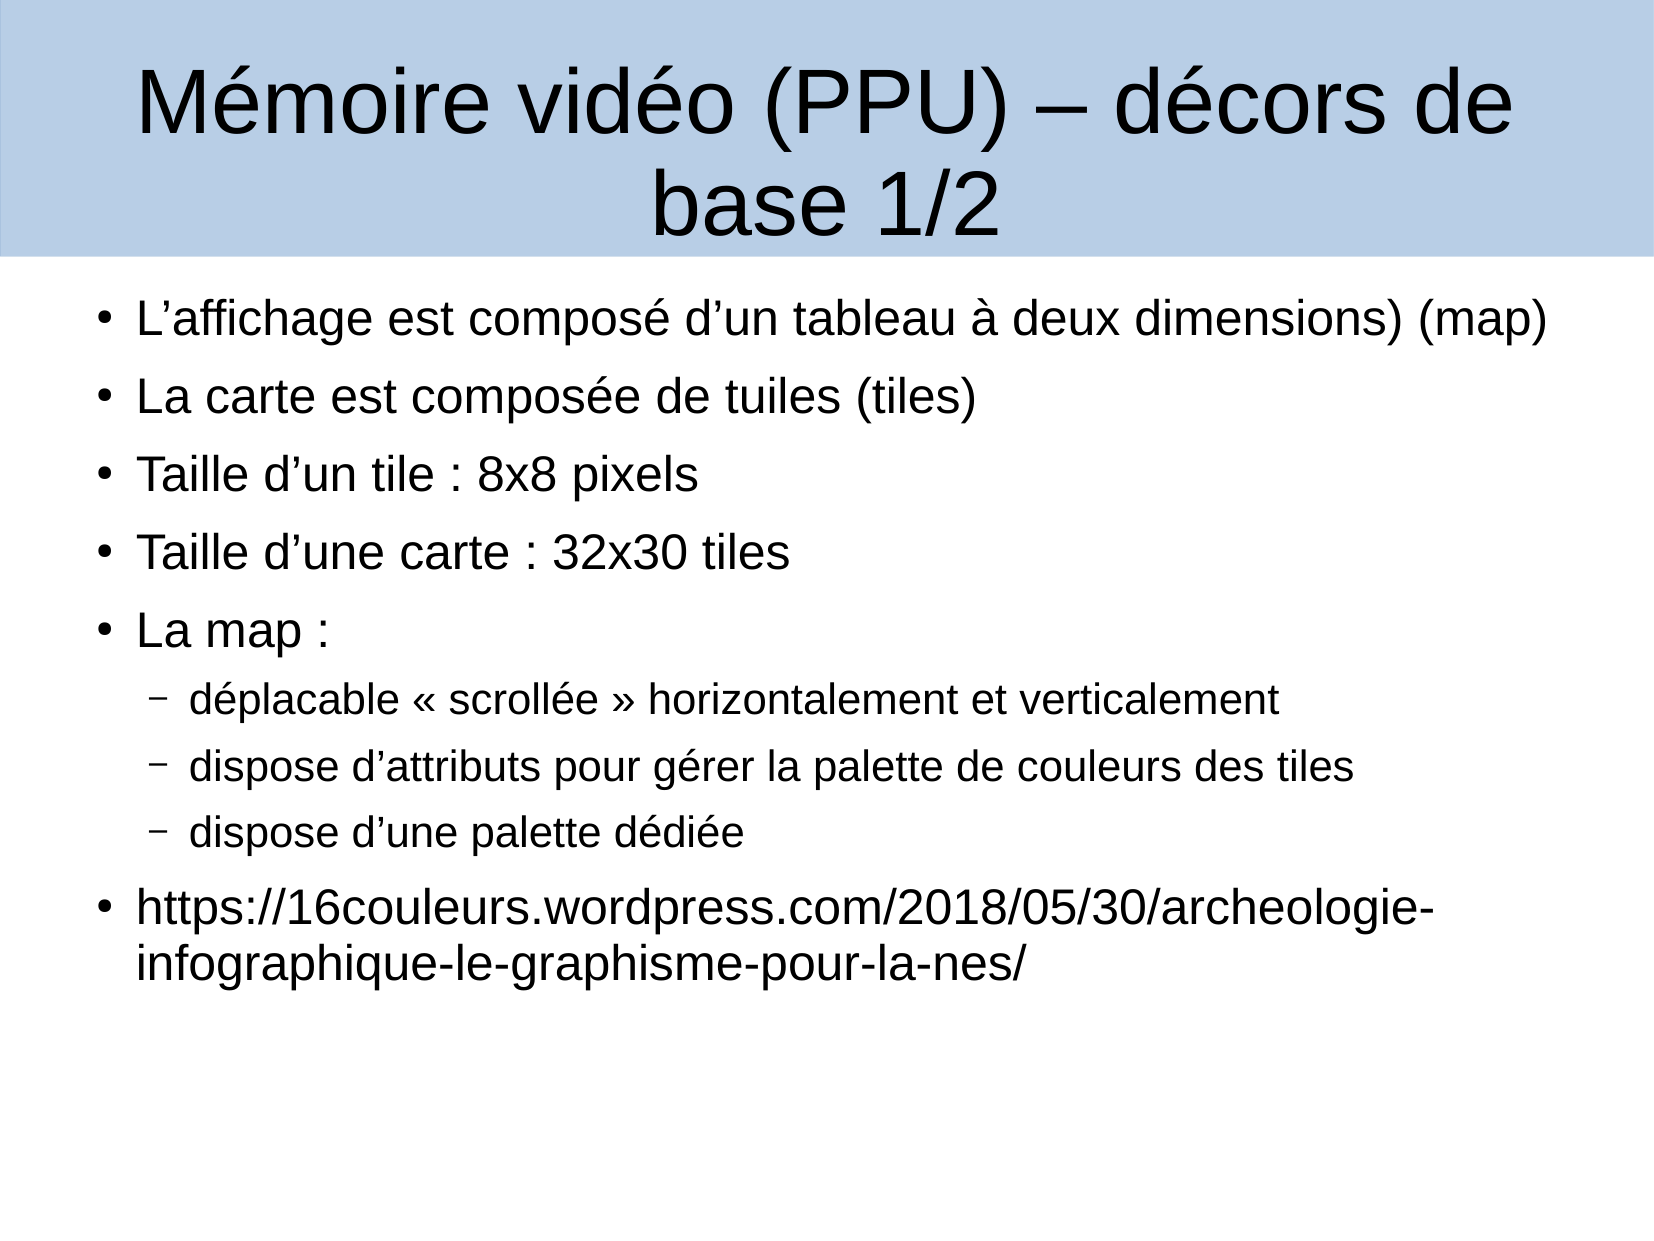

# Mémoire vidéo (PPU) – décors de base 1/2
L’affichage est composé d’un tableau à deux dimensions) (map)
La carte est composée de tuiles (tiles)
Taille d’un tile : 8x8 pixels
Taille d’une carte : 32x30 tiles
La map :
déplacable « scrollée » horizontalement et verticalement
dispose d’attributs pour gérer la palette de couleurs des tiles
dispose d’une palette dédiée
https://16couleurs.wordpress.com/2018/05/30/archeologie-infographique-le-graphisme-pour-la-nes/